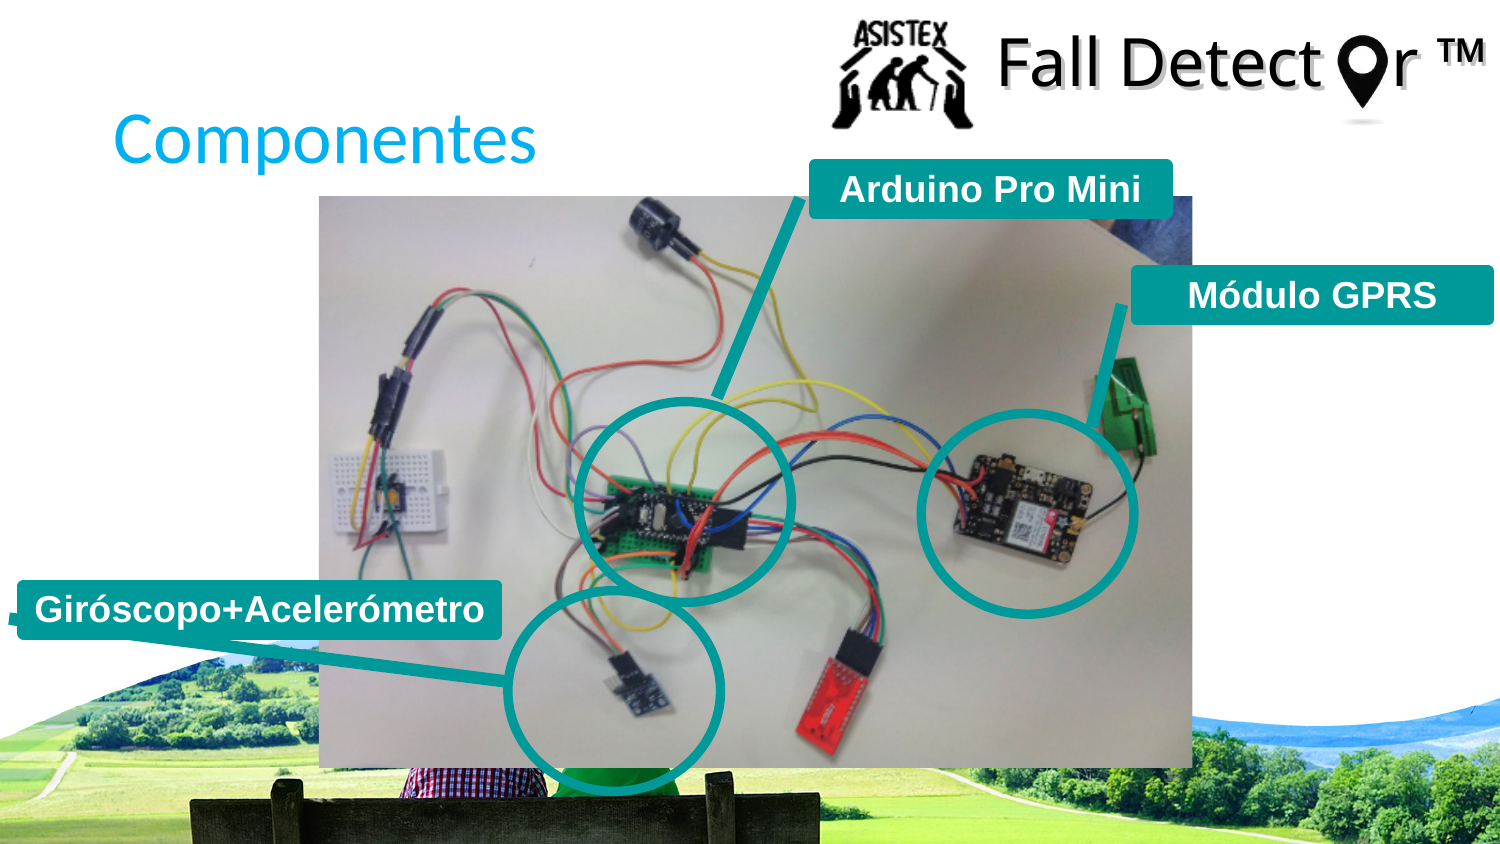

Fall Detect r ™
# Componentes
Arduino Pro Mini
Módulo GPRS
Giróscopo+Acelerómetro